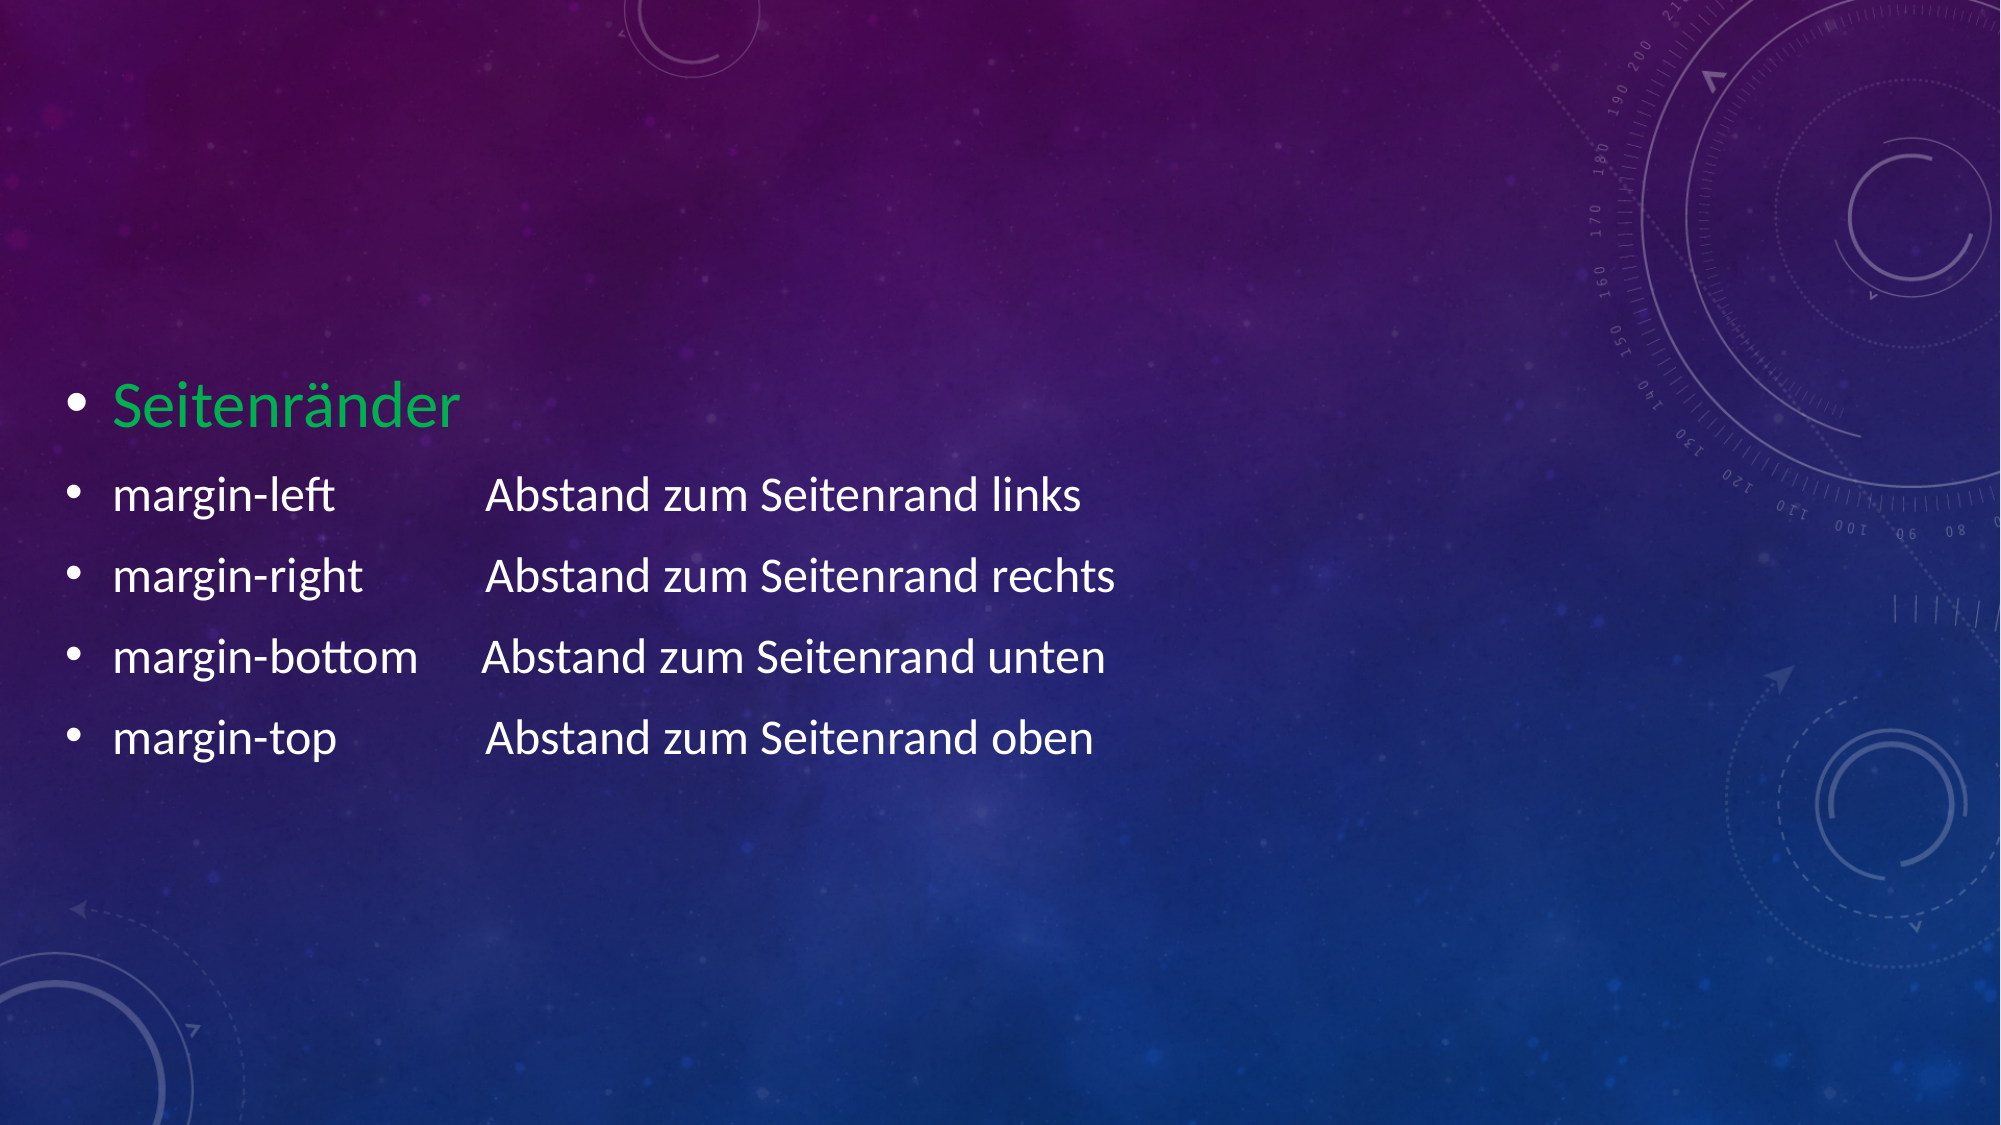

# Seitenränder
margin-left	 Abstand zum Seitenrand links
margin-right	 Abstand zum Seitenrand rechts
margin-bottom	 Abstand zum Seitenrand unten
margin-top	 Abstand zum Seitenrand oben